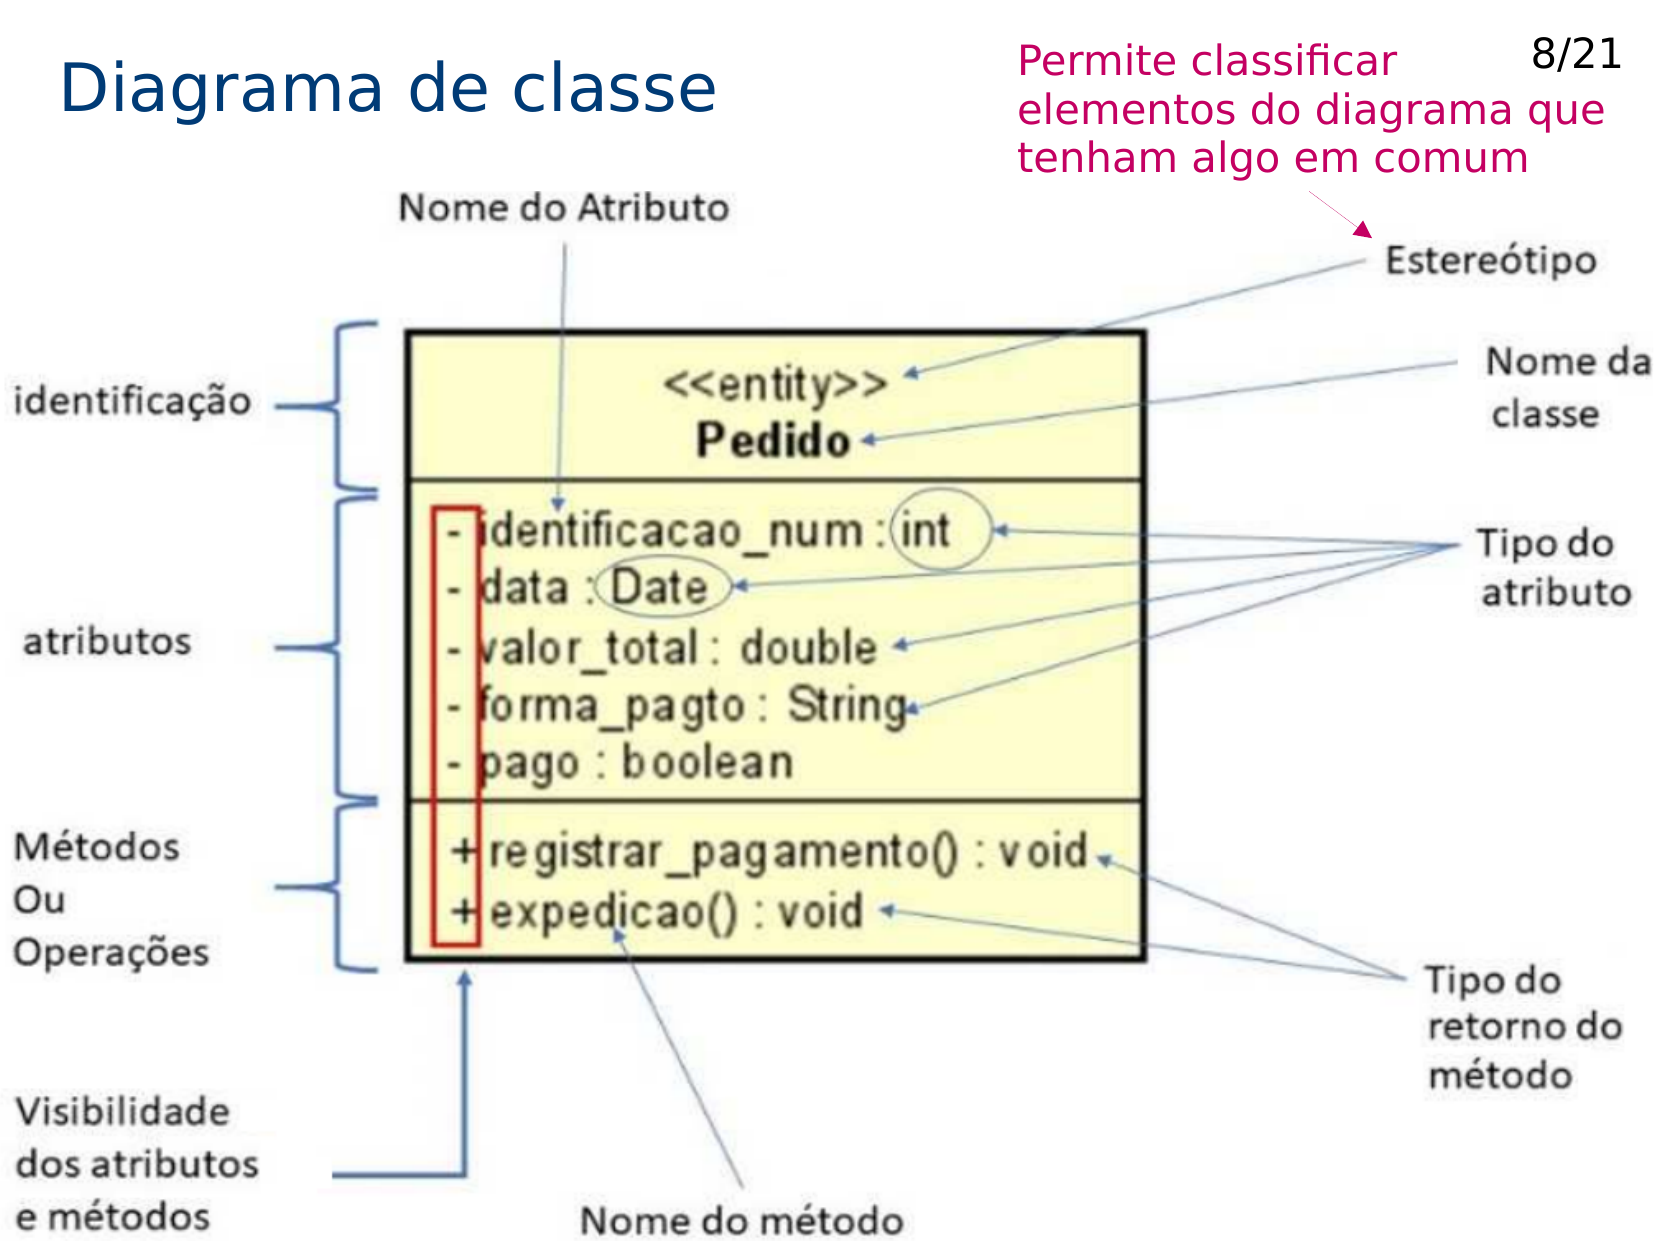

# Diagrama de classe
Permite classificar elementos do diagrama que tenham algo em comum
8